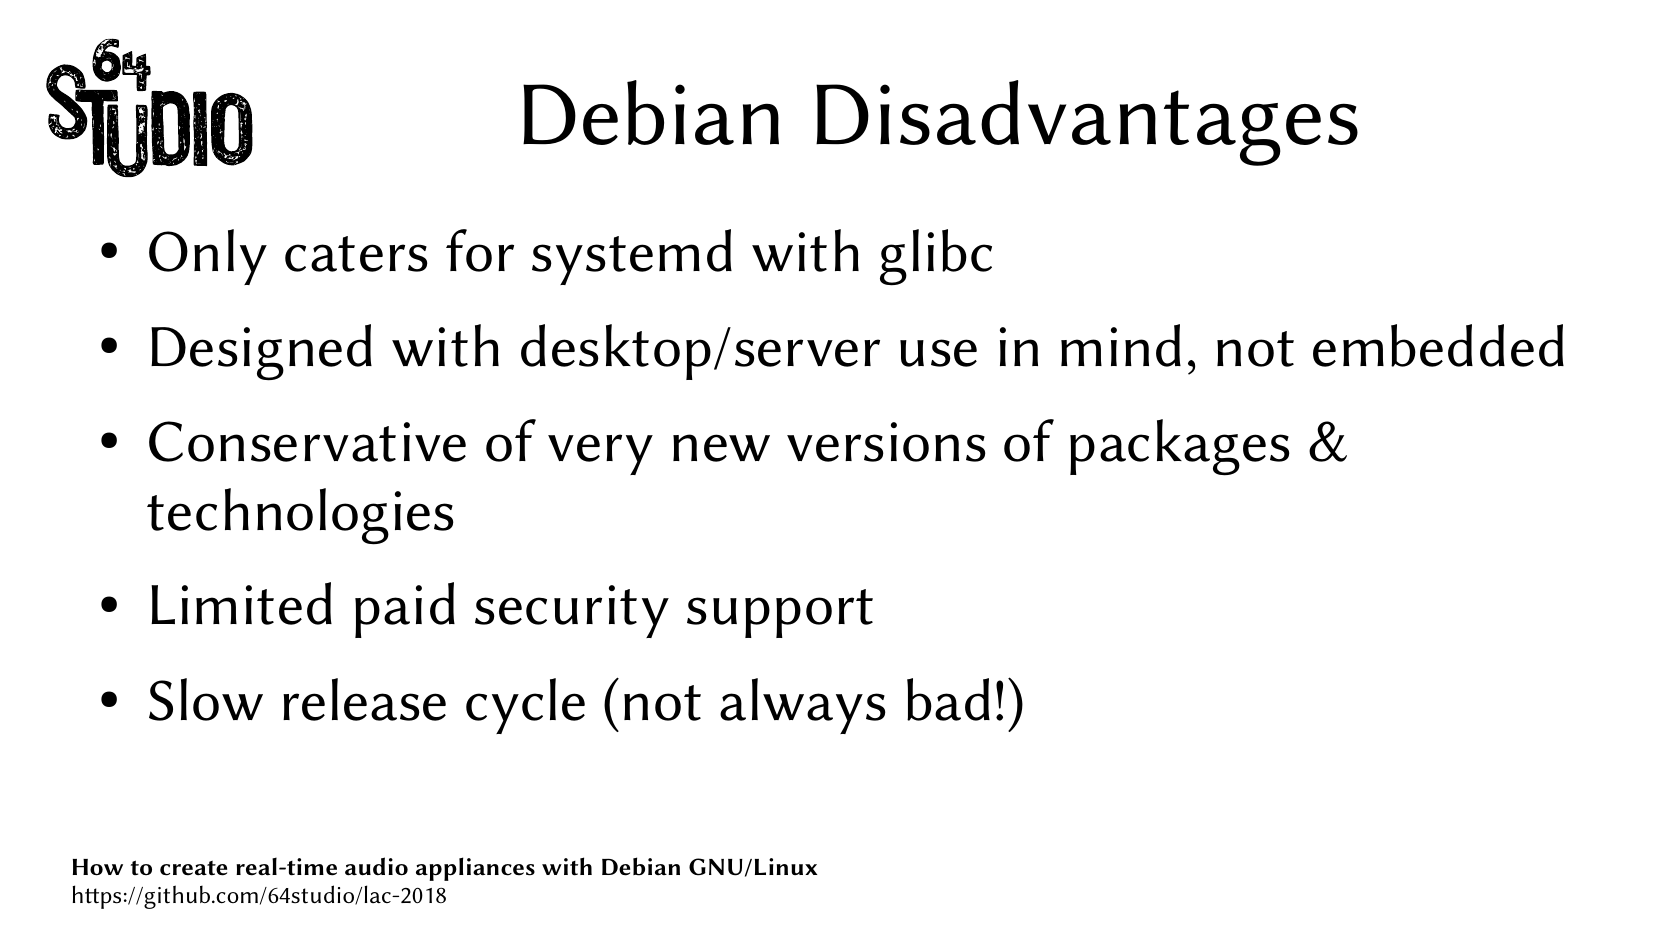

# Debian Disadvantages
Only caters for systemd with glibc
Designed with desktop/server use in mind, not embedded
Conservative of very new versions of packages & technologies
Limited paid security support
Slow release cycle (not always bad!)